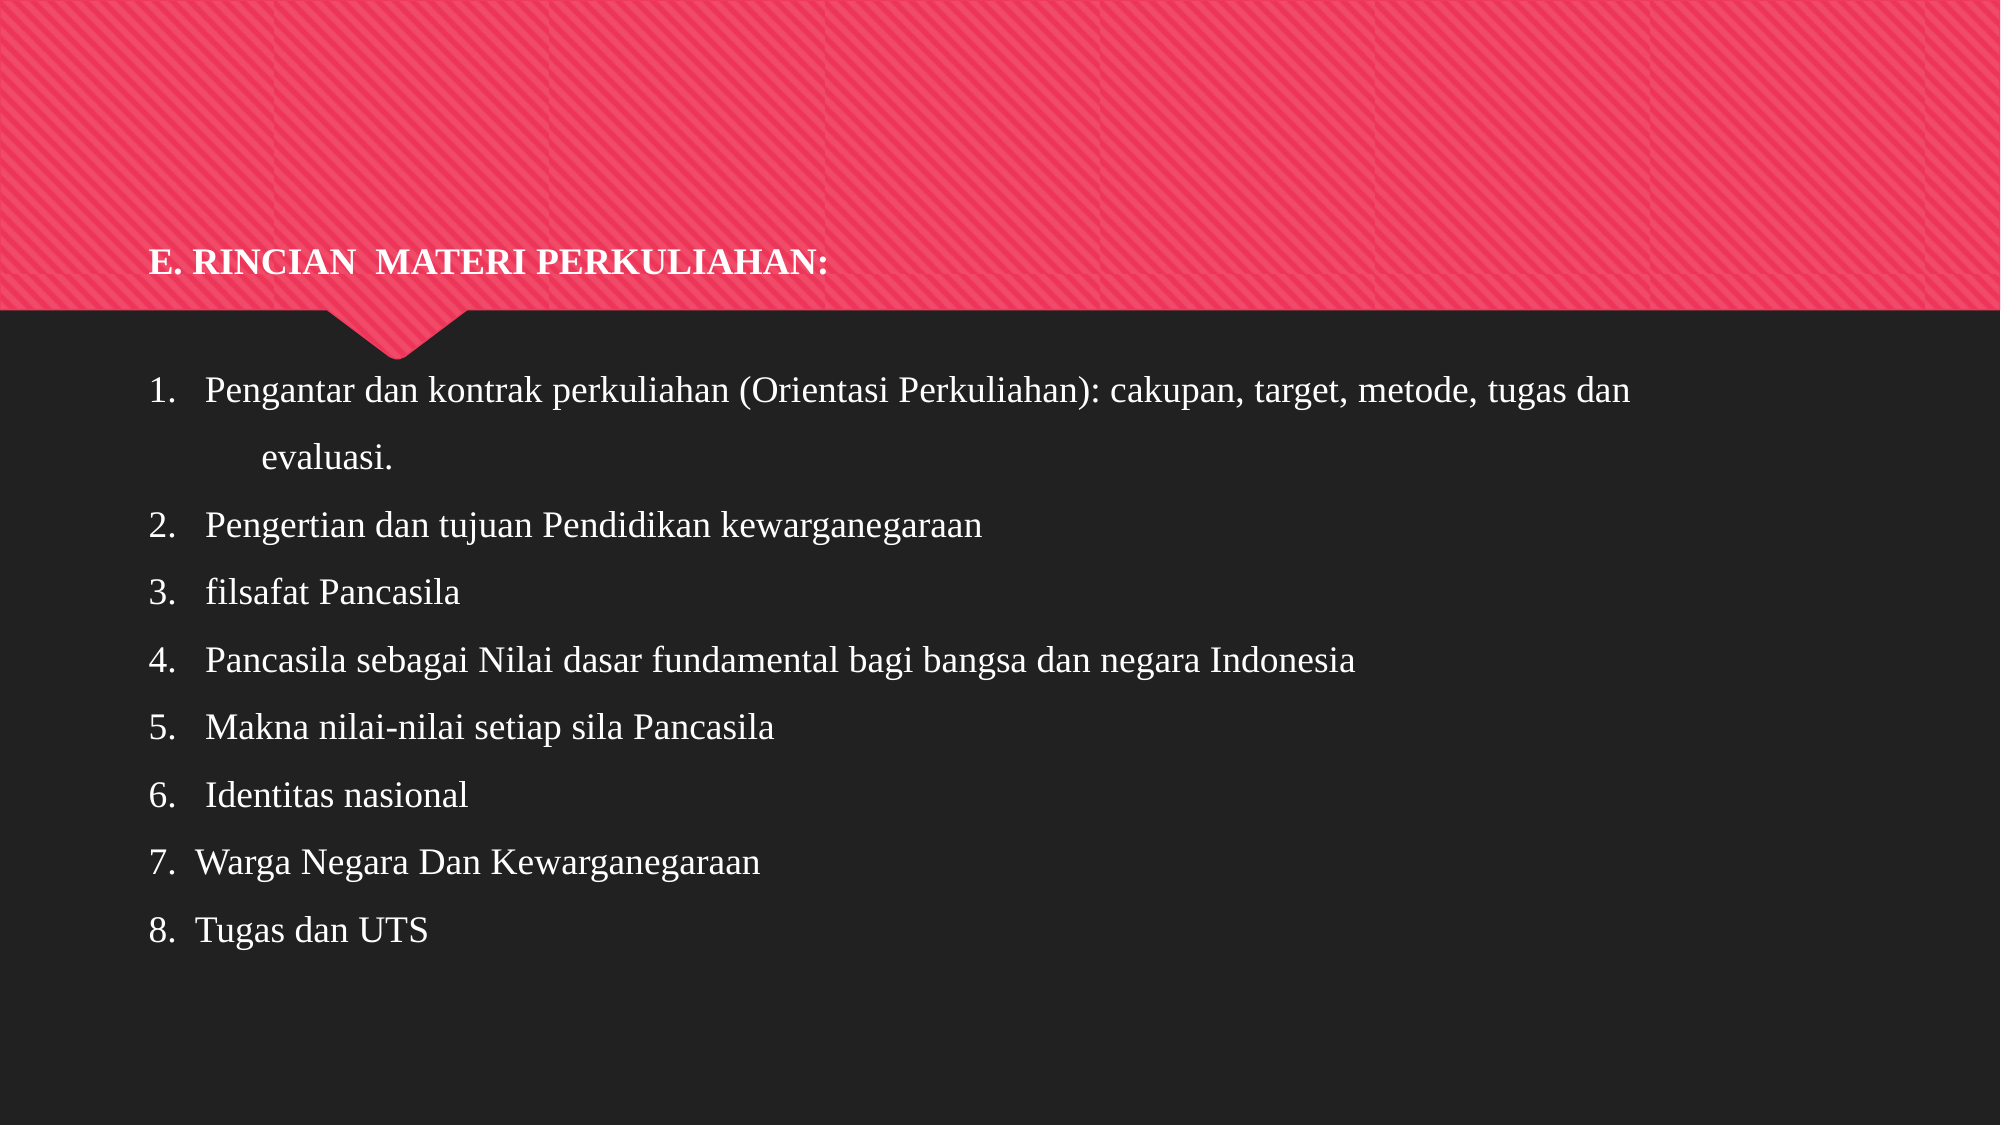

E. RINCIAN MATERI PERKULIAHAN:
Pengantar dan kontrak perkuliahan (Orientasi Perkuliahan): cakupan, target, metode, tugas dan evaluasi.
2. Pengertian dan tujuan Pendidikan kewarganegaraan
3. filsafat Pancasila
4. Pancasila sebagai Nilai dasar fundamental bagi bangsa dan negara Indonesia
5. Makna nilai-nilai setiap sila Pancasila
6. Identitas nasional
7. Warga Negara Dan Kewarganegaraan
8. Tugas dan UTS